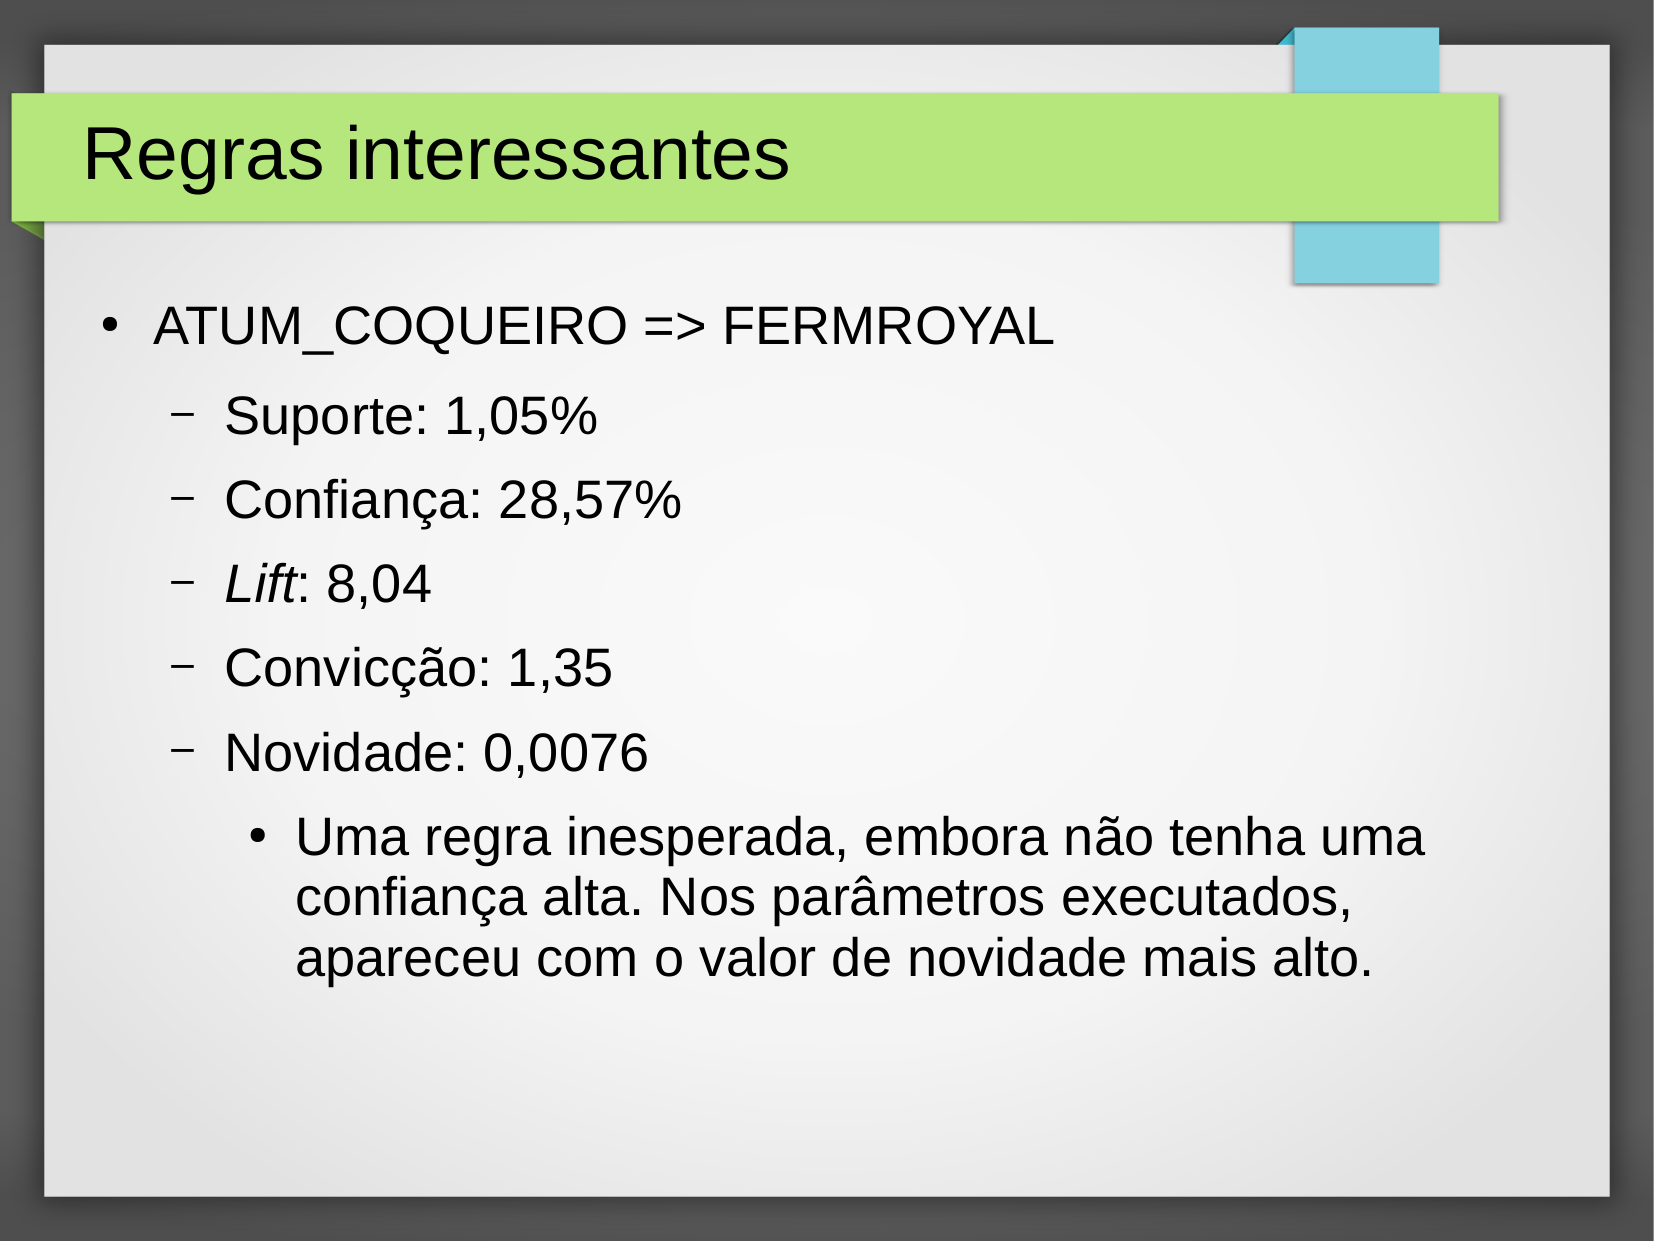

# Regras interessantes
ATUM_COQUEIRO => FERMROYAL
Suporte: 1,05%
Confiança: 28,57%
Lift: 8,04
Convicção: 1,35
Novidade: 0,0076
Uma regra inesperada, embora não tenha uma confiança alta. Nos parâmetros executados, apareceu com o valor de novidade mais alto.